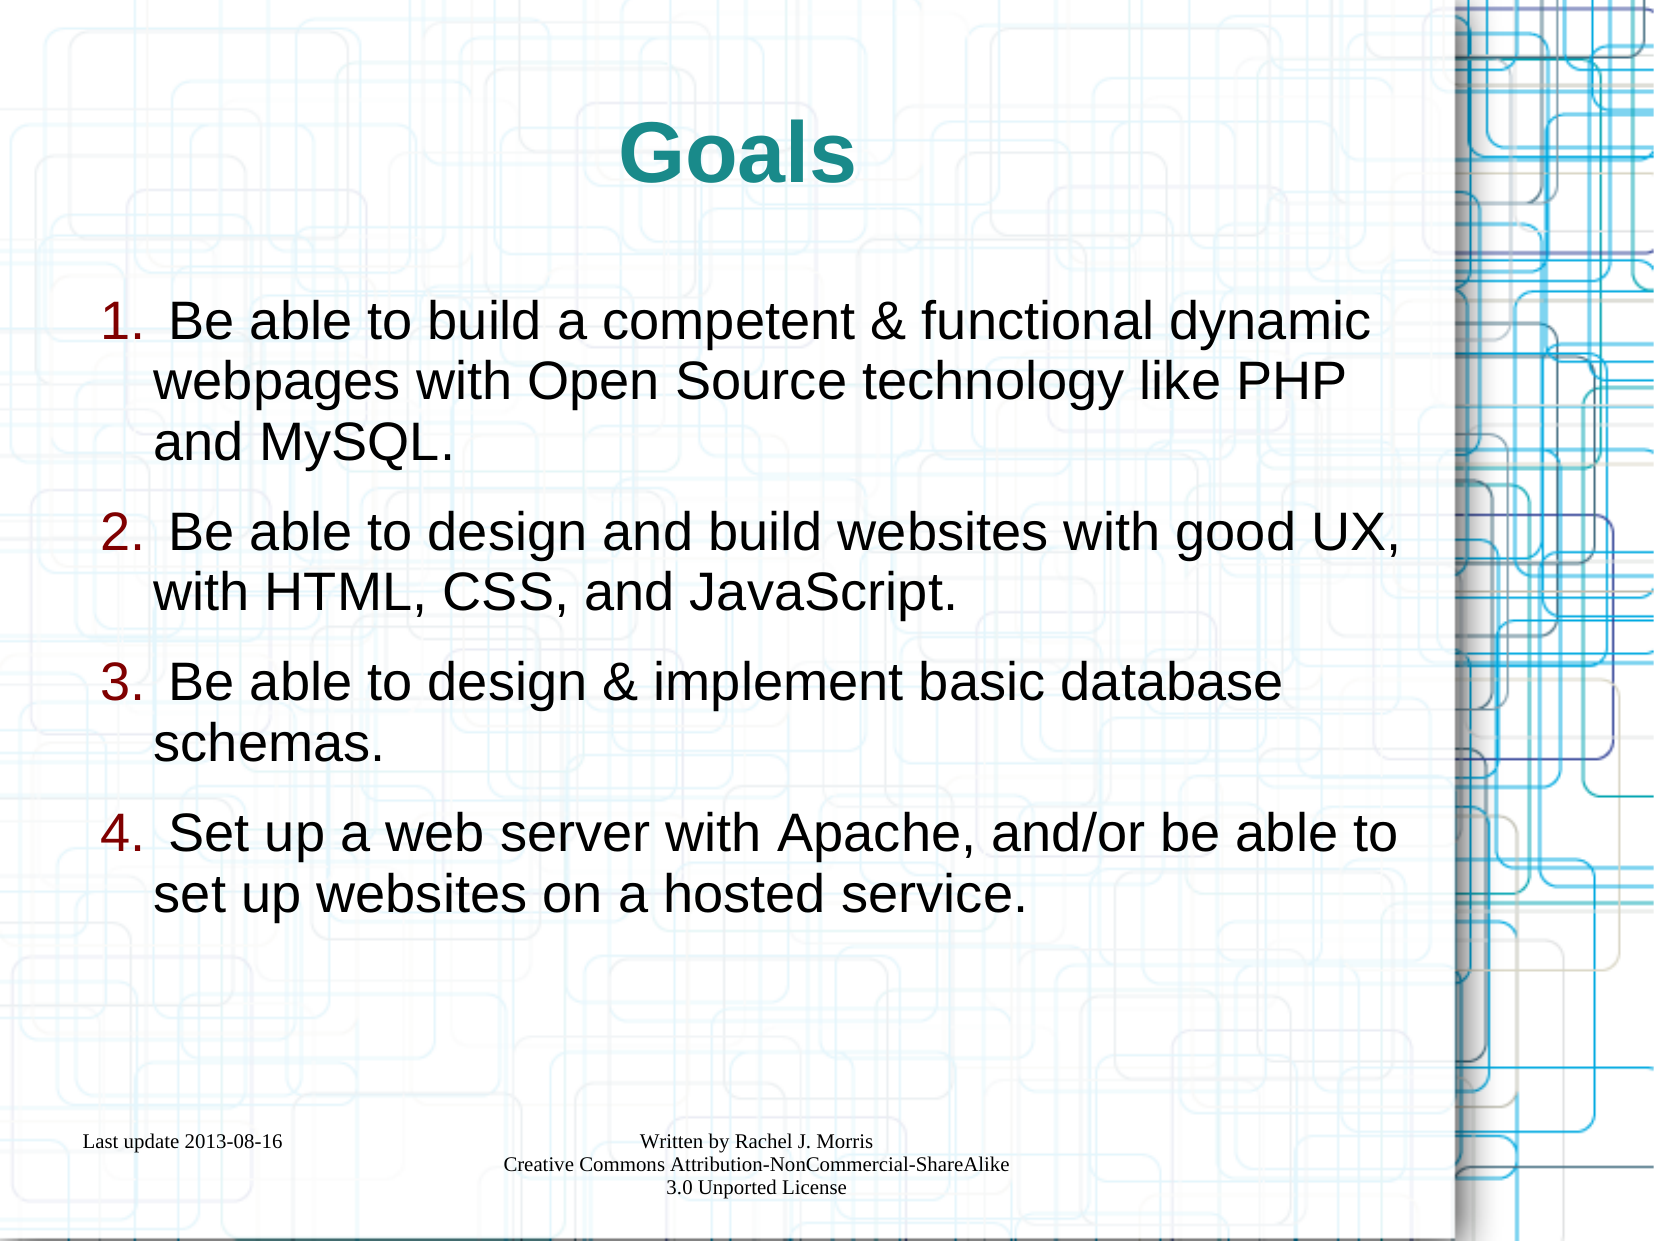

# Goals
 Be able to build a competent & functional dynamic webpages with Open Source technology like PHP and MySQL.
 Be able to design and build websites with good UX, with HTML, CSS, and JavaScript.
 Be able to design & implement basic database schemas.
 Set up a web server with Apache, and/or be able to set up websites on a hosted service.